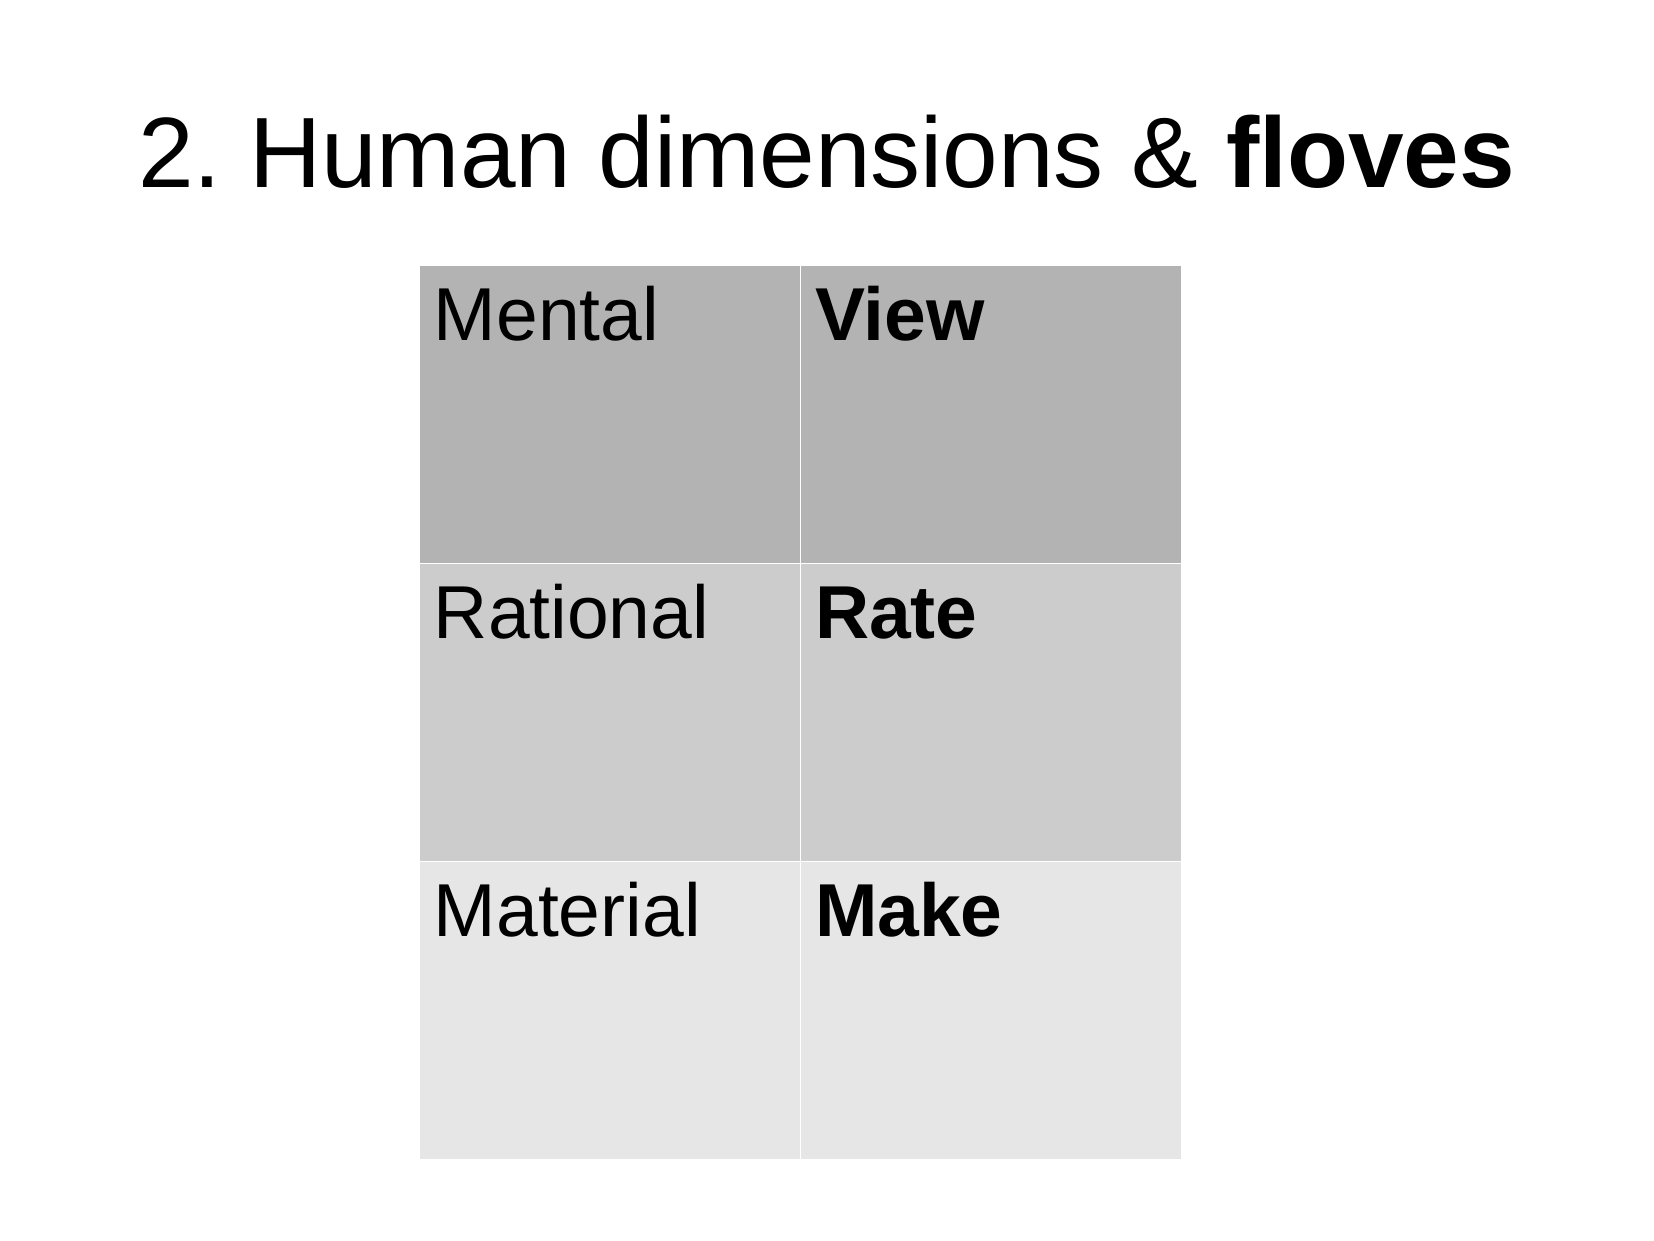

# 2. Human dimensions & floves
| Mental | View |
| --- | --- |
| Rational | Rate |
| Material | Make |